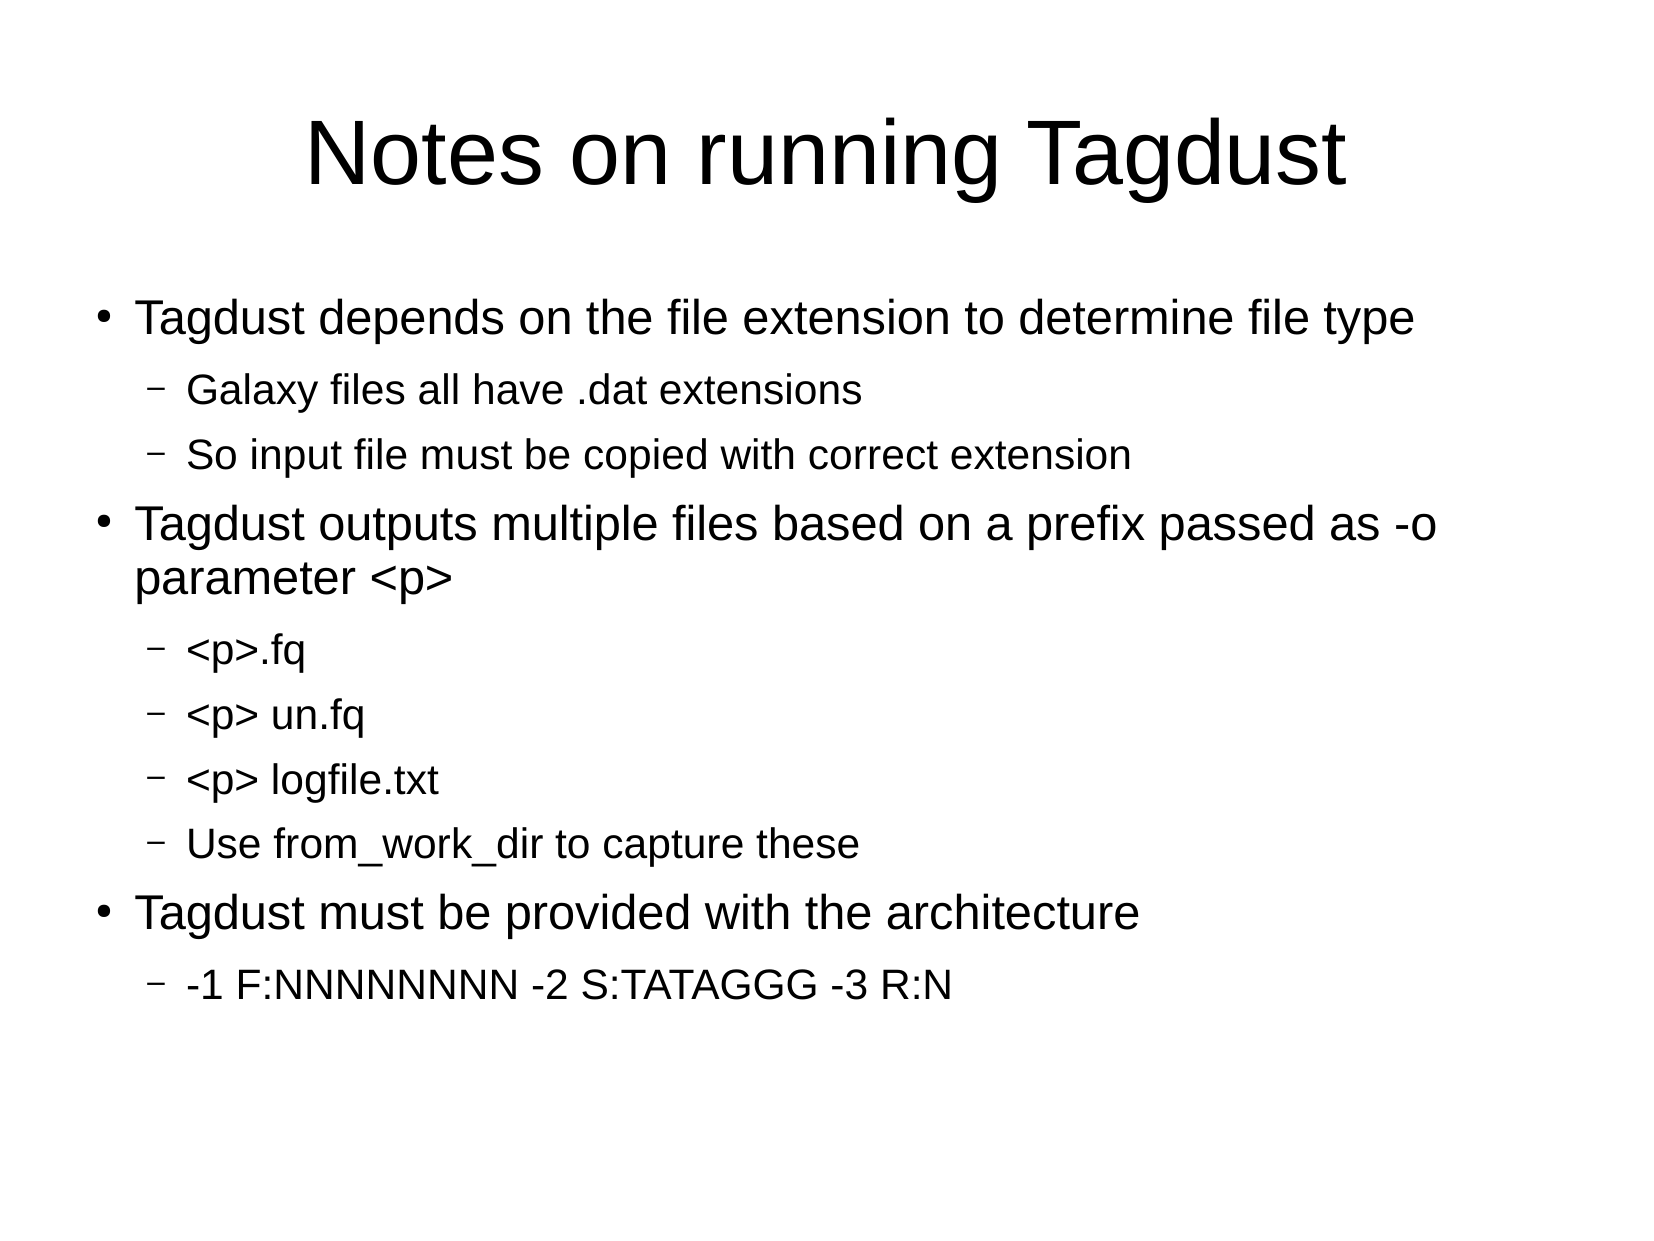

# Notes on running Tagdust
Tagdust depends on the file extension to determine file type
Galaxy files all have .dat extensions
So input file must be copied with correct extension
Tagdust outputs multiple files based on a prefix passed as -o parameter <p>
<p>.fq
<p> un.fq
<p> logfile.txt
Use from_work_dir to capture these
Tagdust must be provided with the architecture
-1 F:NNNNNNNN -2 S:TATAGGG -3 R:N